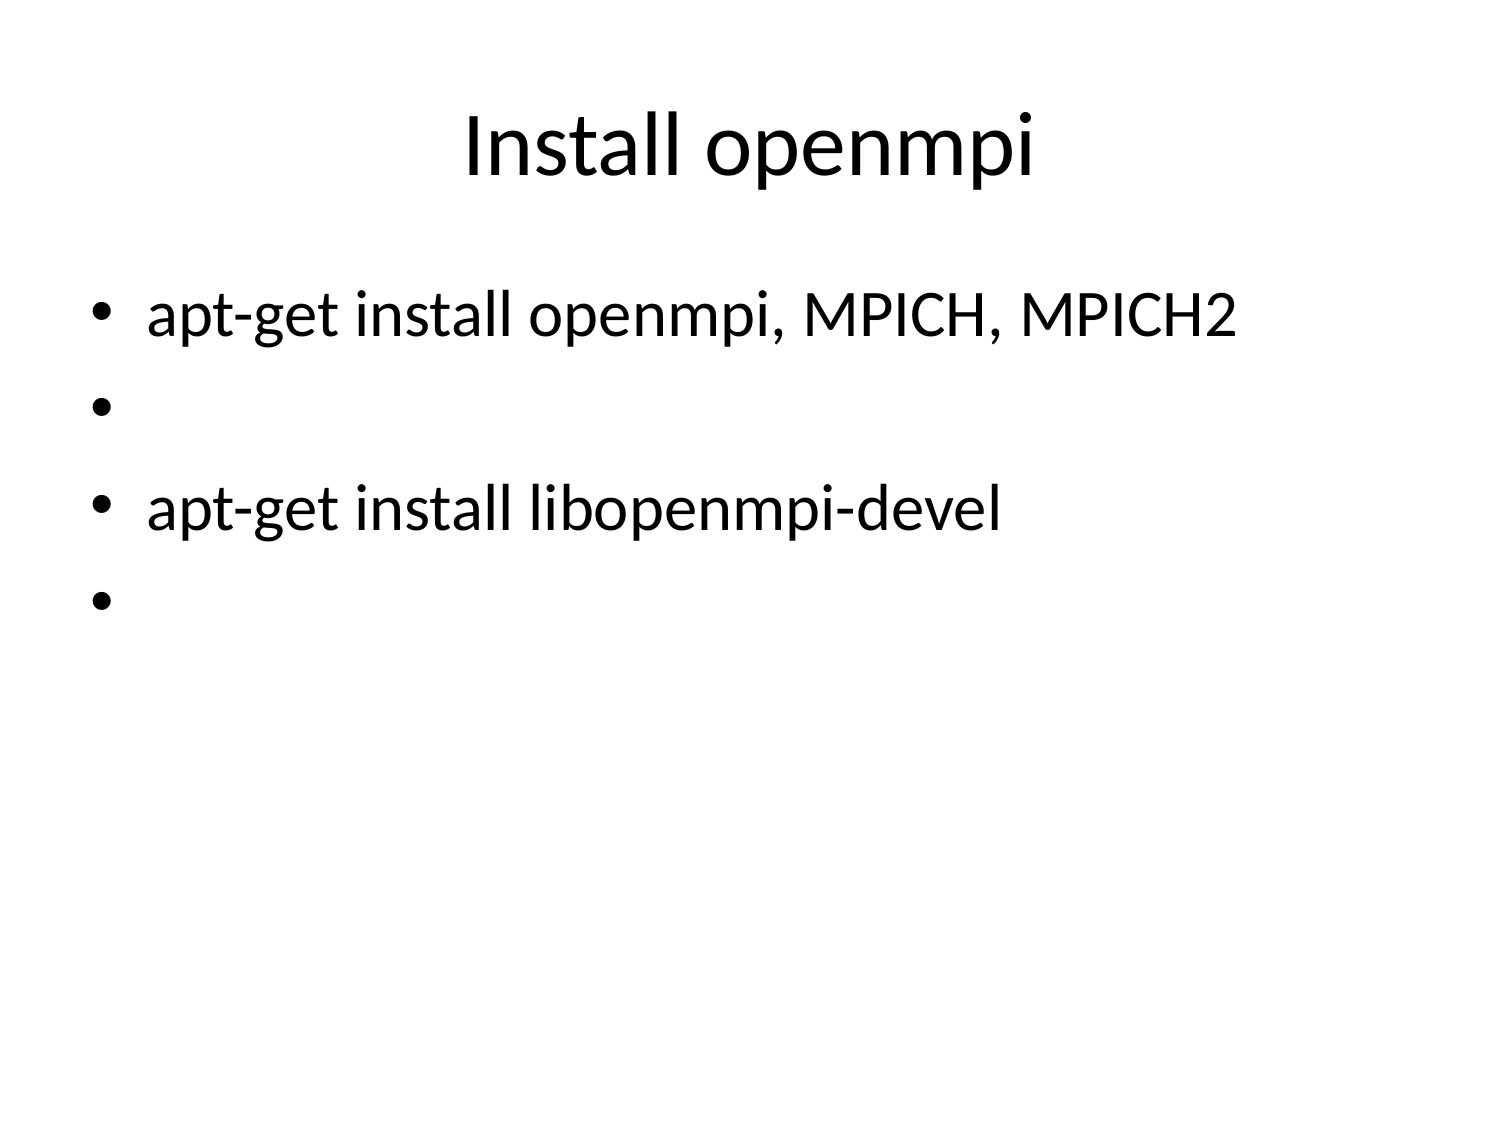

# Install openmpi
apt-get install openmpi, MPICH, MPICH2
apt-get install libopenmpi-devel